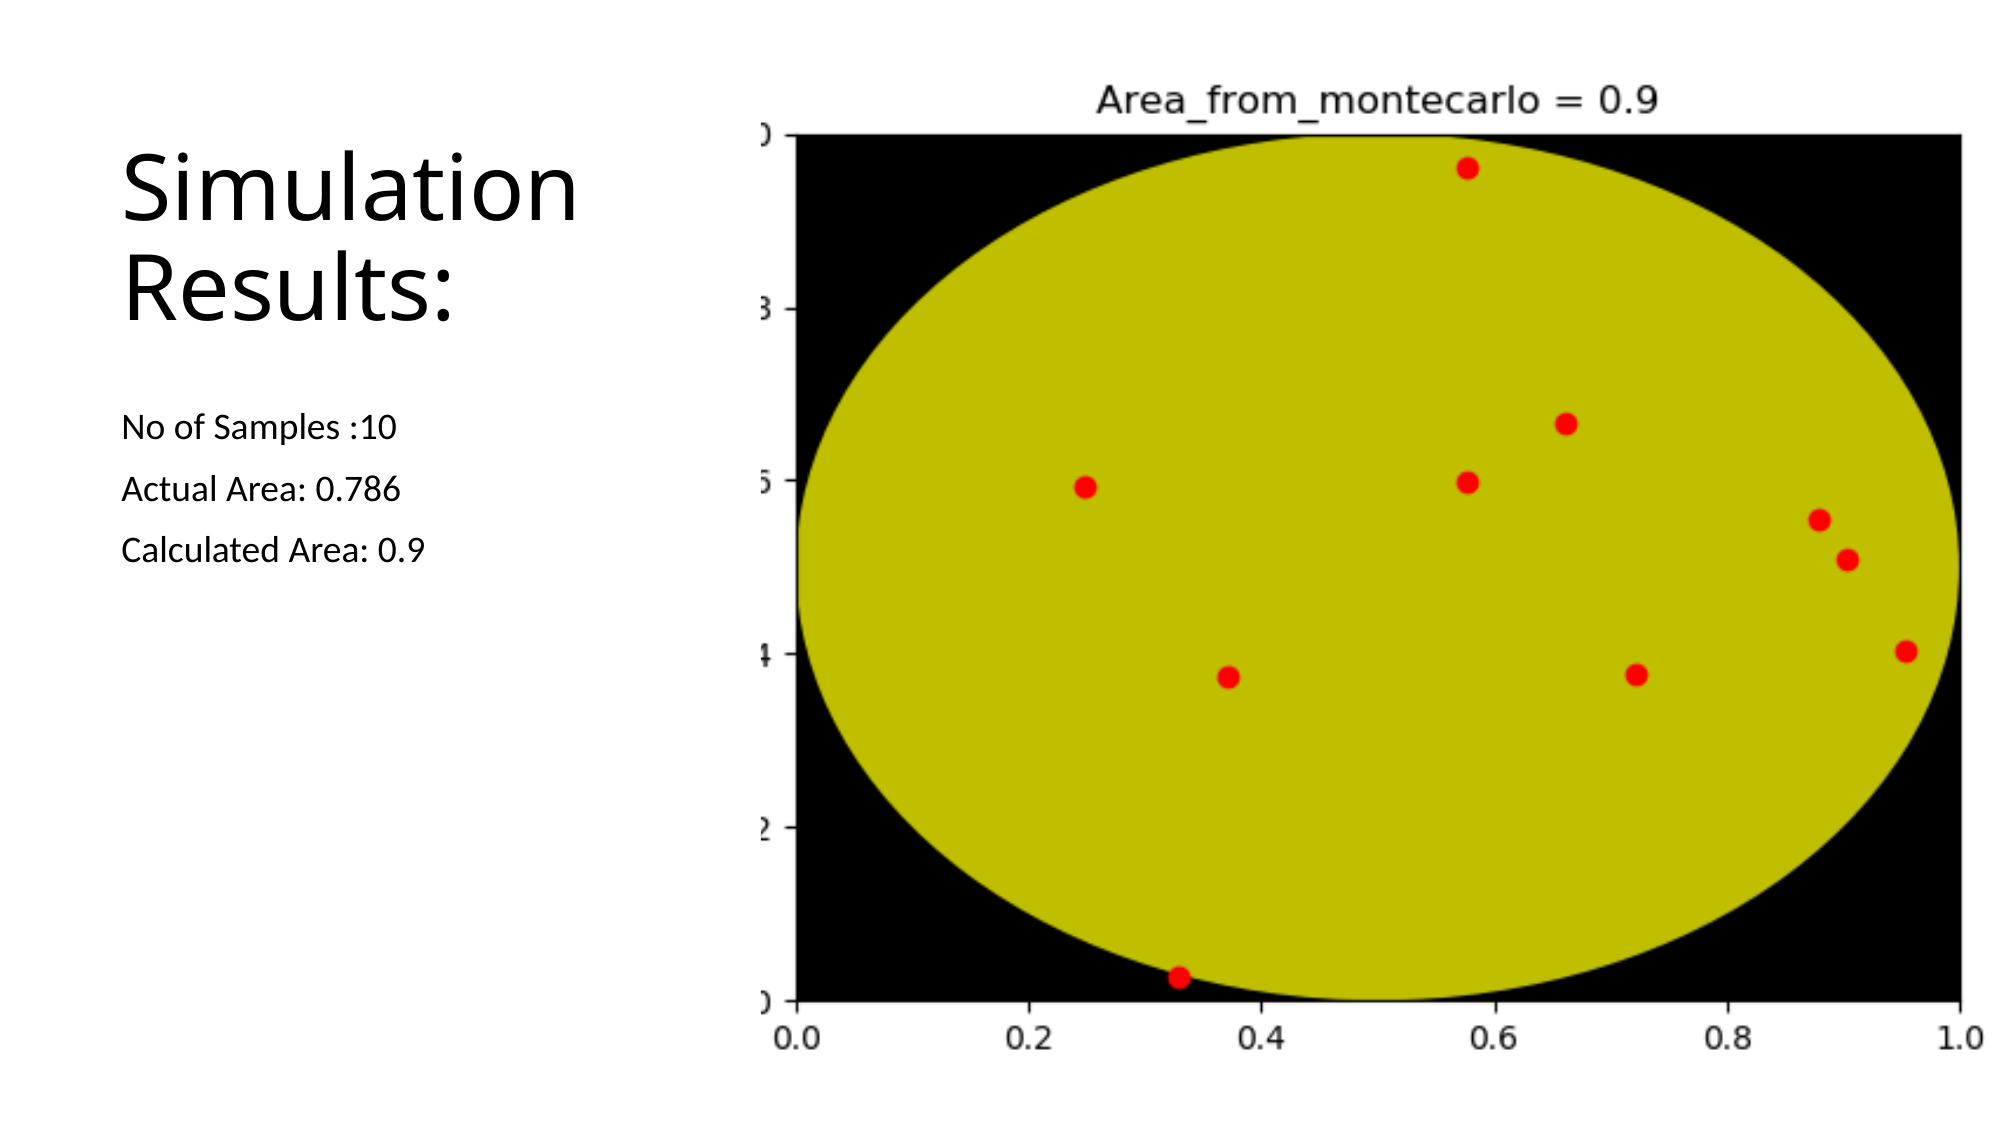

# Simulation Results:
No of Samples :10
Actual Area: 0.786
Calculated Area: 0.9